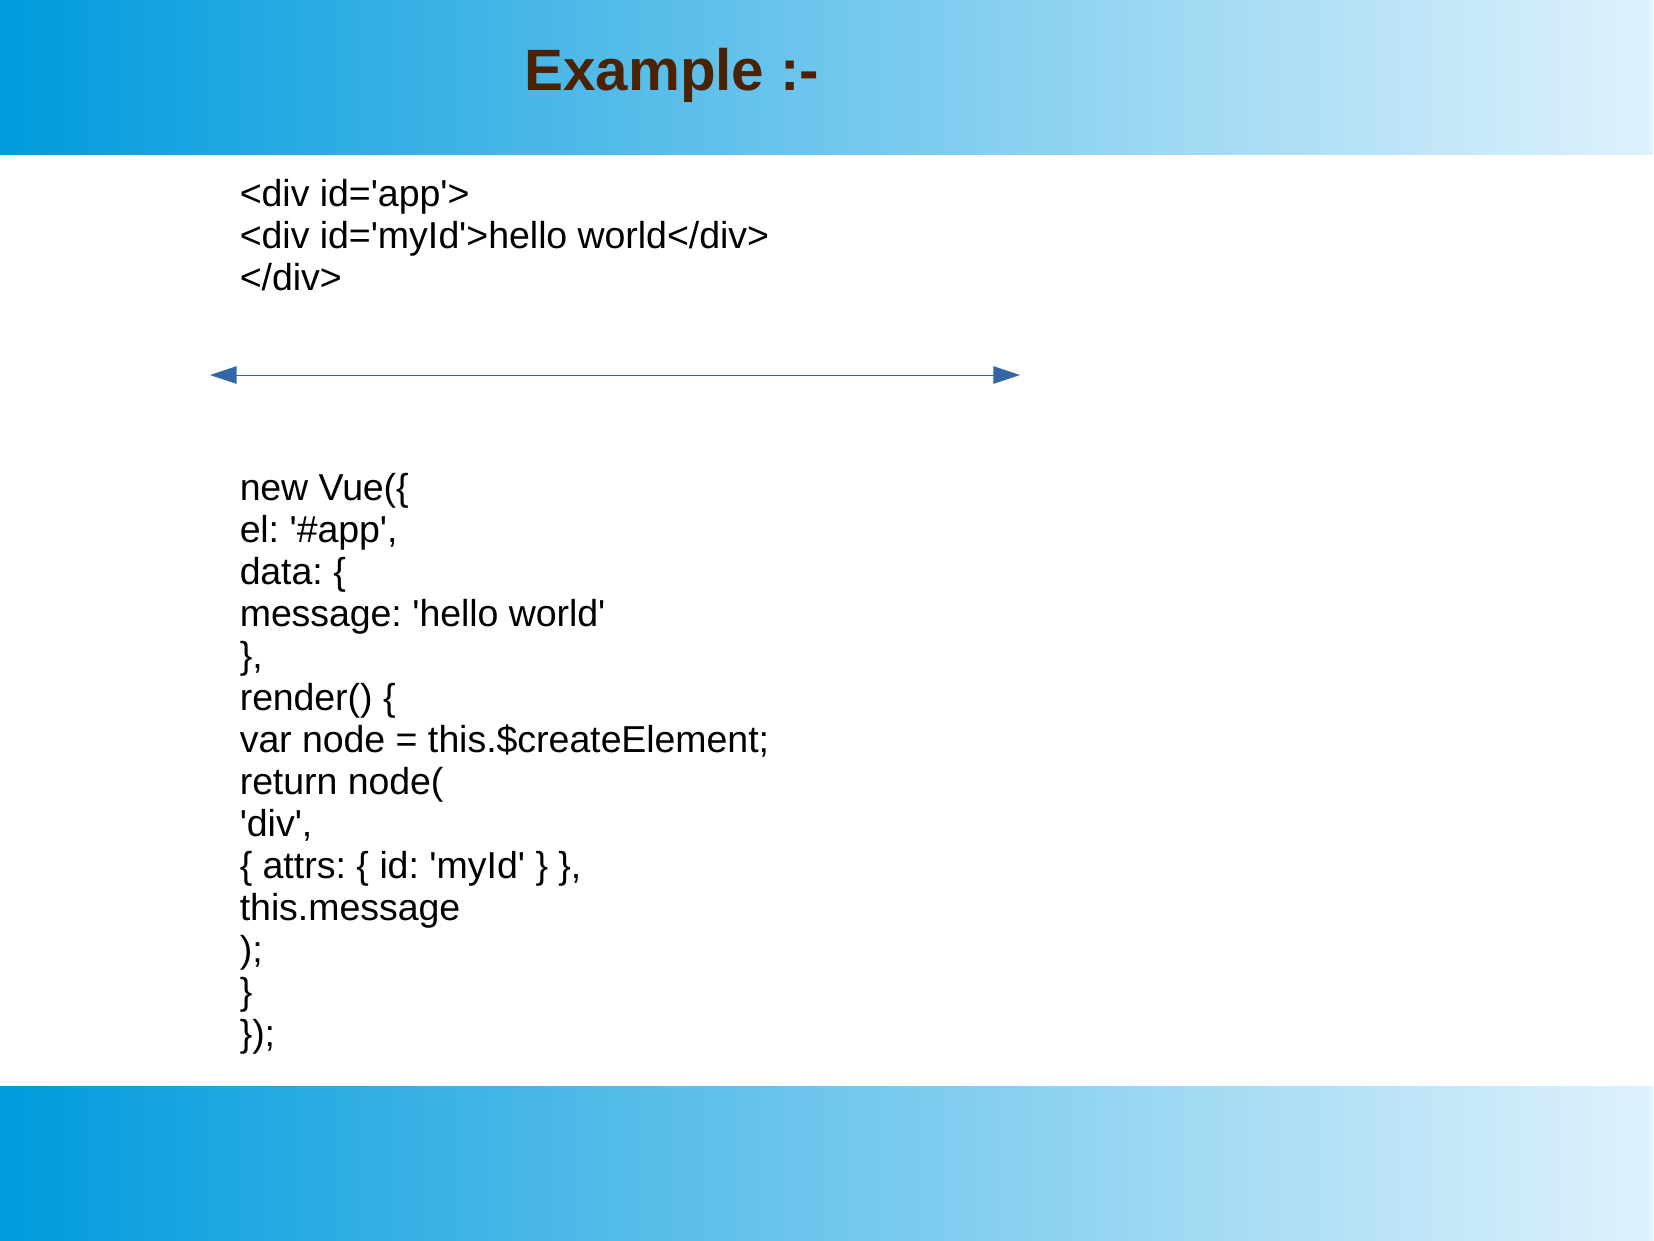

Example :-
<div id='app'>
<div id='myId'>hello world</div>
</div>
new Vue({
el: '#app',
data: {
message: 'hello world'
},
render() {
var node = this.$createElement;
return node(
'div',
{ attrs: { id: 'myId' } },
this.message
);
}
});